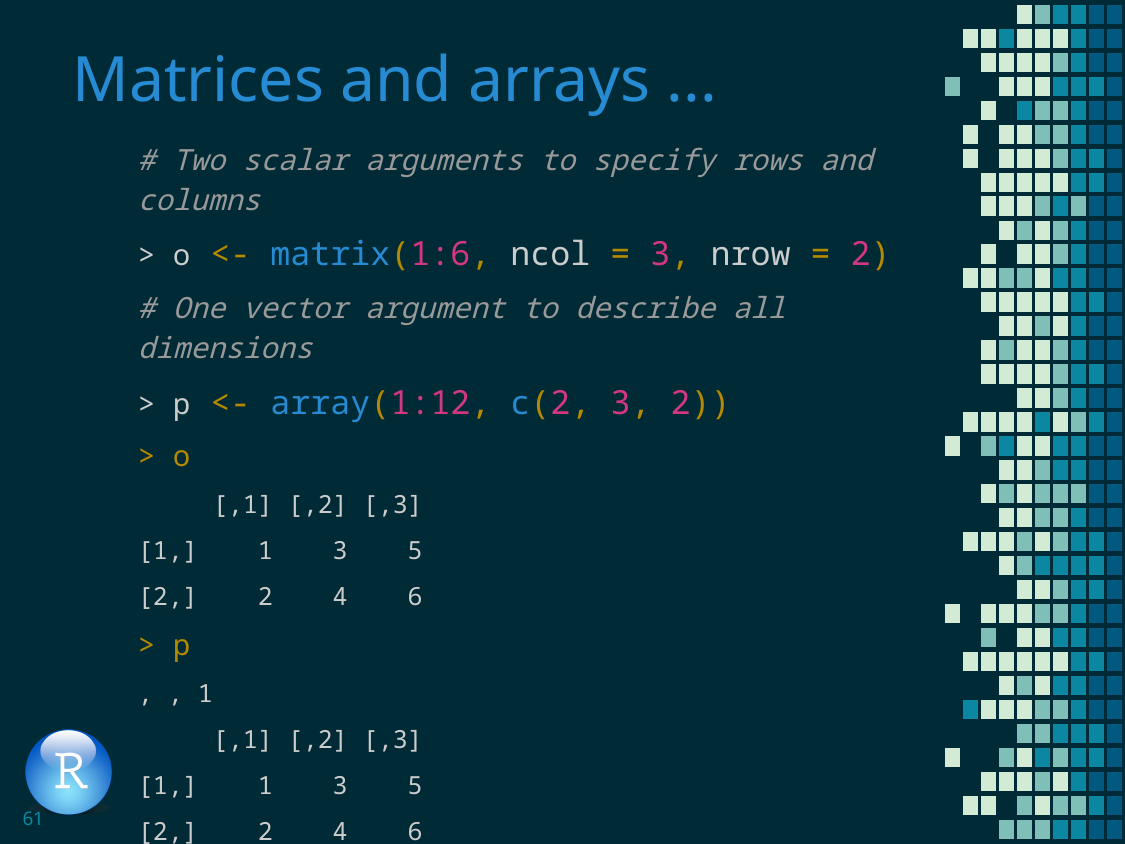

Matrices and arrays ...
# Two scalar arguments to specify rows and columns
> o <- matrix(1:6, ncol = 3, nrow = 2)
# One vector argument to describe all dimensions
> p <- array(1:12, c(2, 3, 2))
> o
 [,1] [,2] [,3]
[1,] 1 3 5
[2,] 2 4 6
> p
, , 1
 [,1] [,2] [,3]
[1,] 1 3 5
[2,] 2 4 6
, , 2
 [,1] [,2] [,3]
[1,] 7 9 11
[2,] 8 10 12